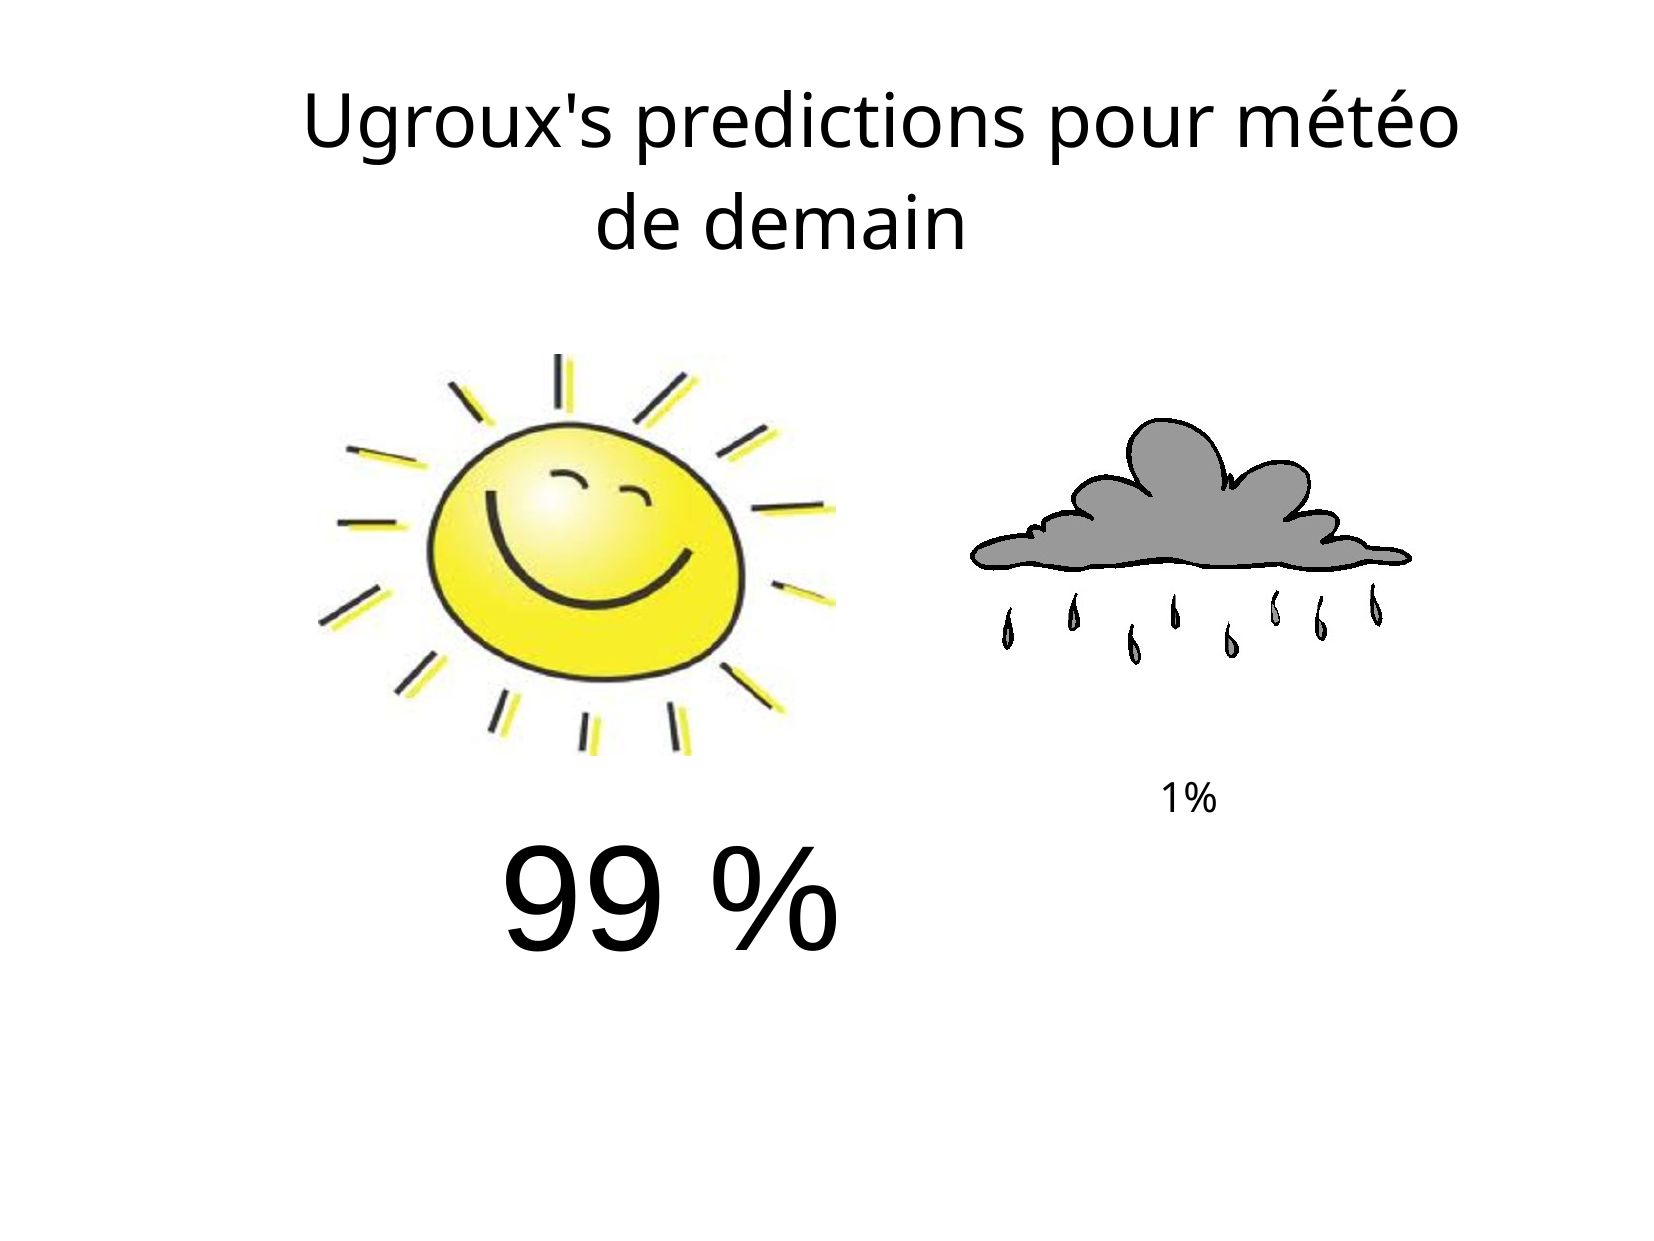

Ugroux's predictions pour météo
 de demain
 1%
 99 %